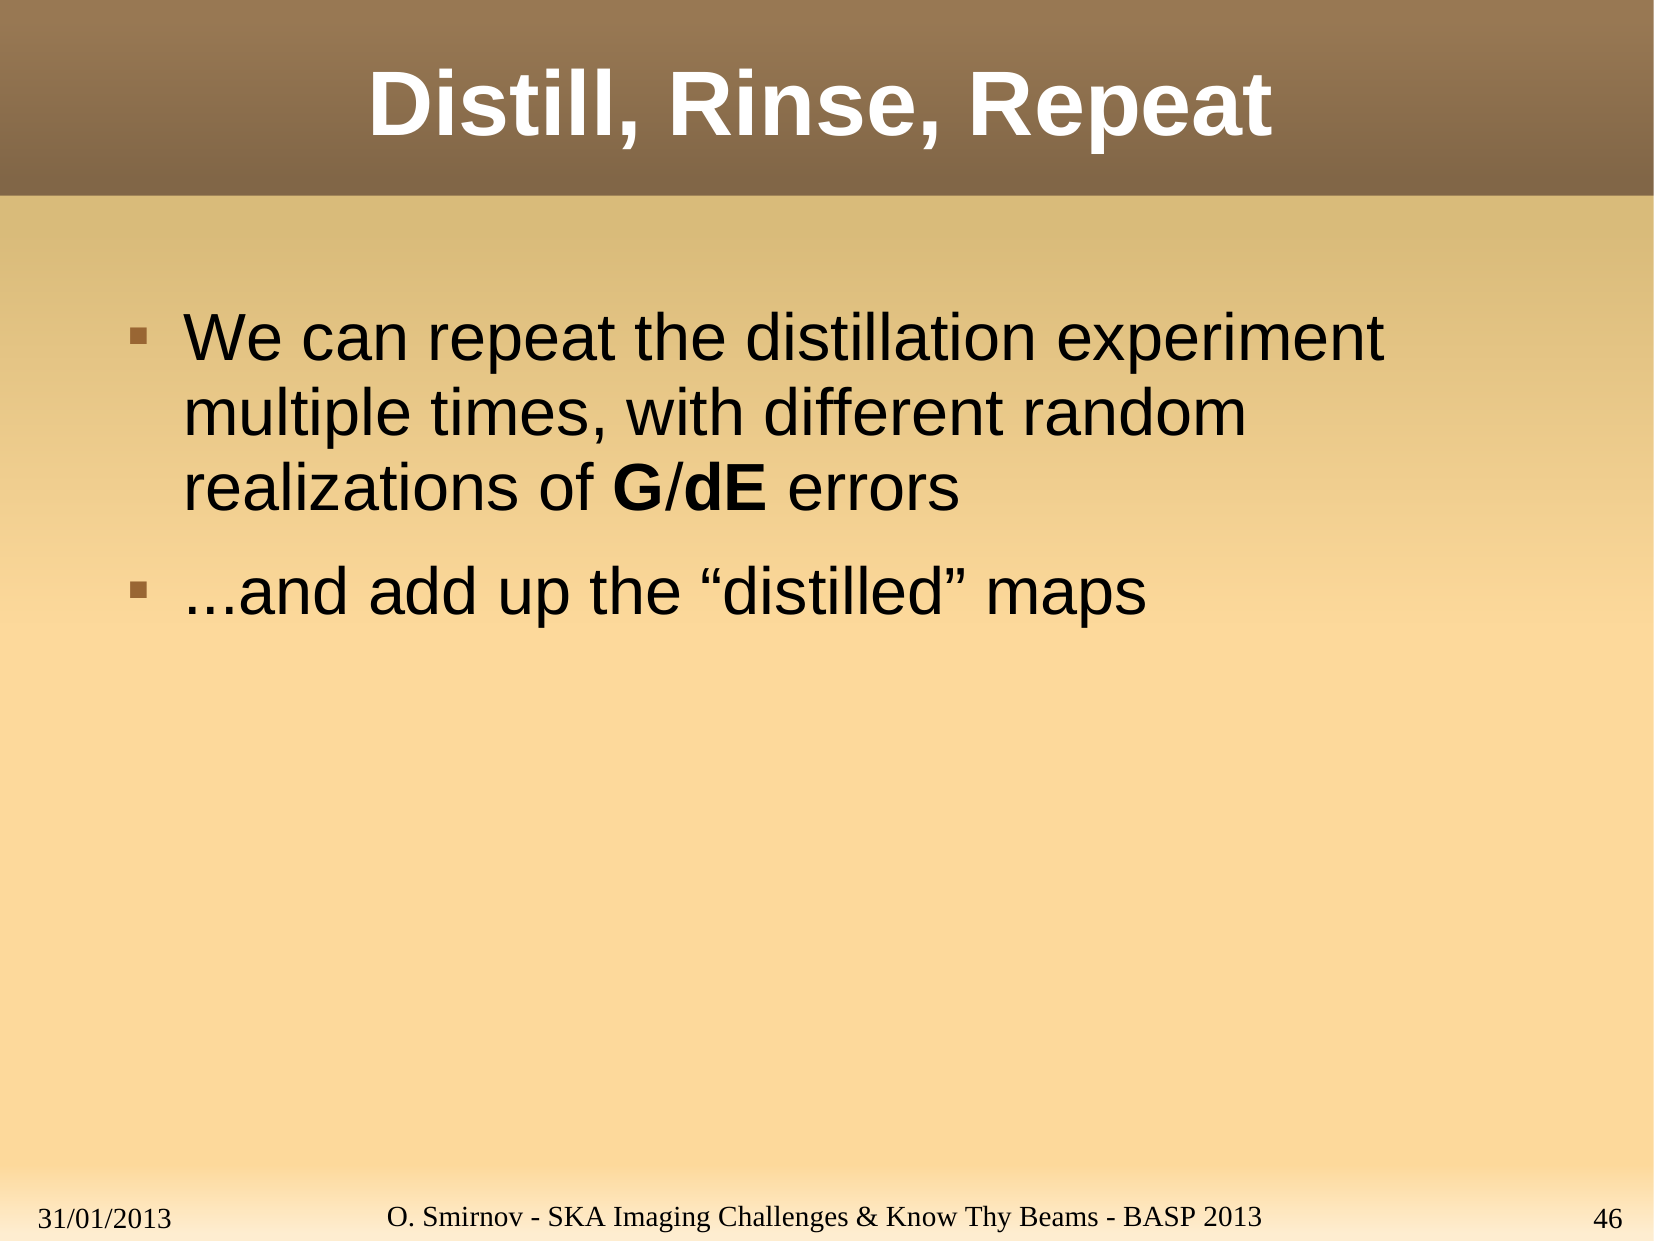

# Distill, Rinse, Repeat
We can repeat the distillation experiment multiple times, with different random realizations of G/dE errors
...and add up the “distilled” maps
O. Smirnov - SKA Imaging Challenges & Know Thy Beams - BASP 2013
31/01/2013
46